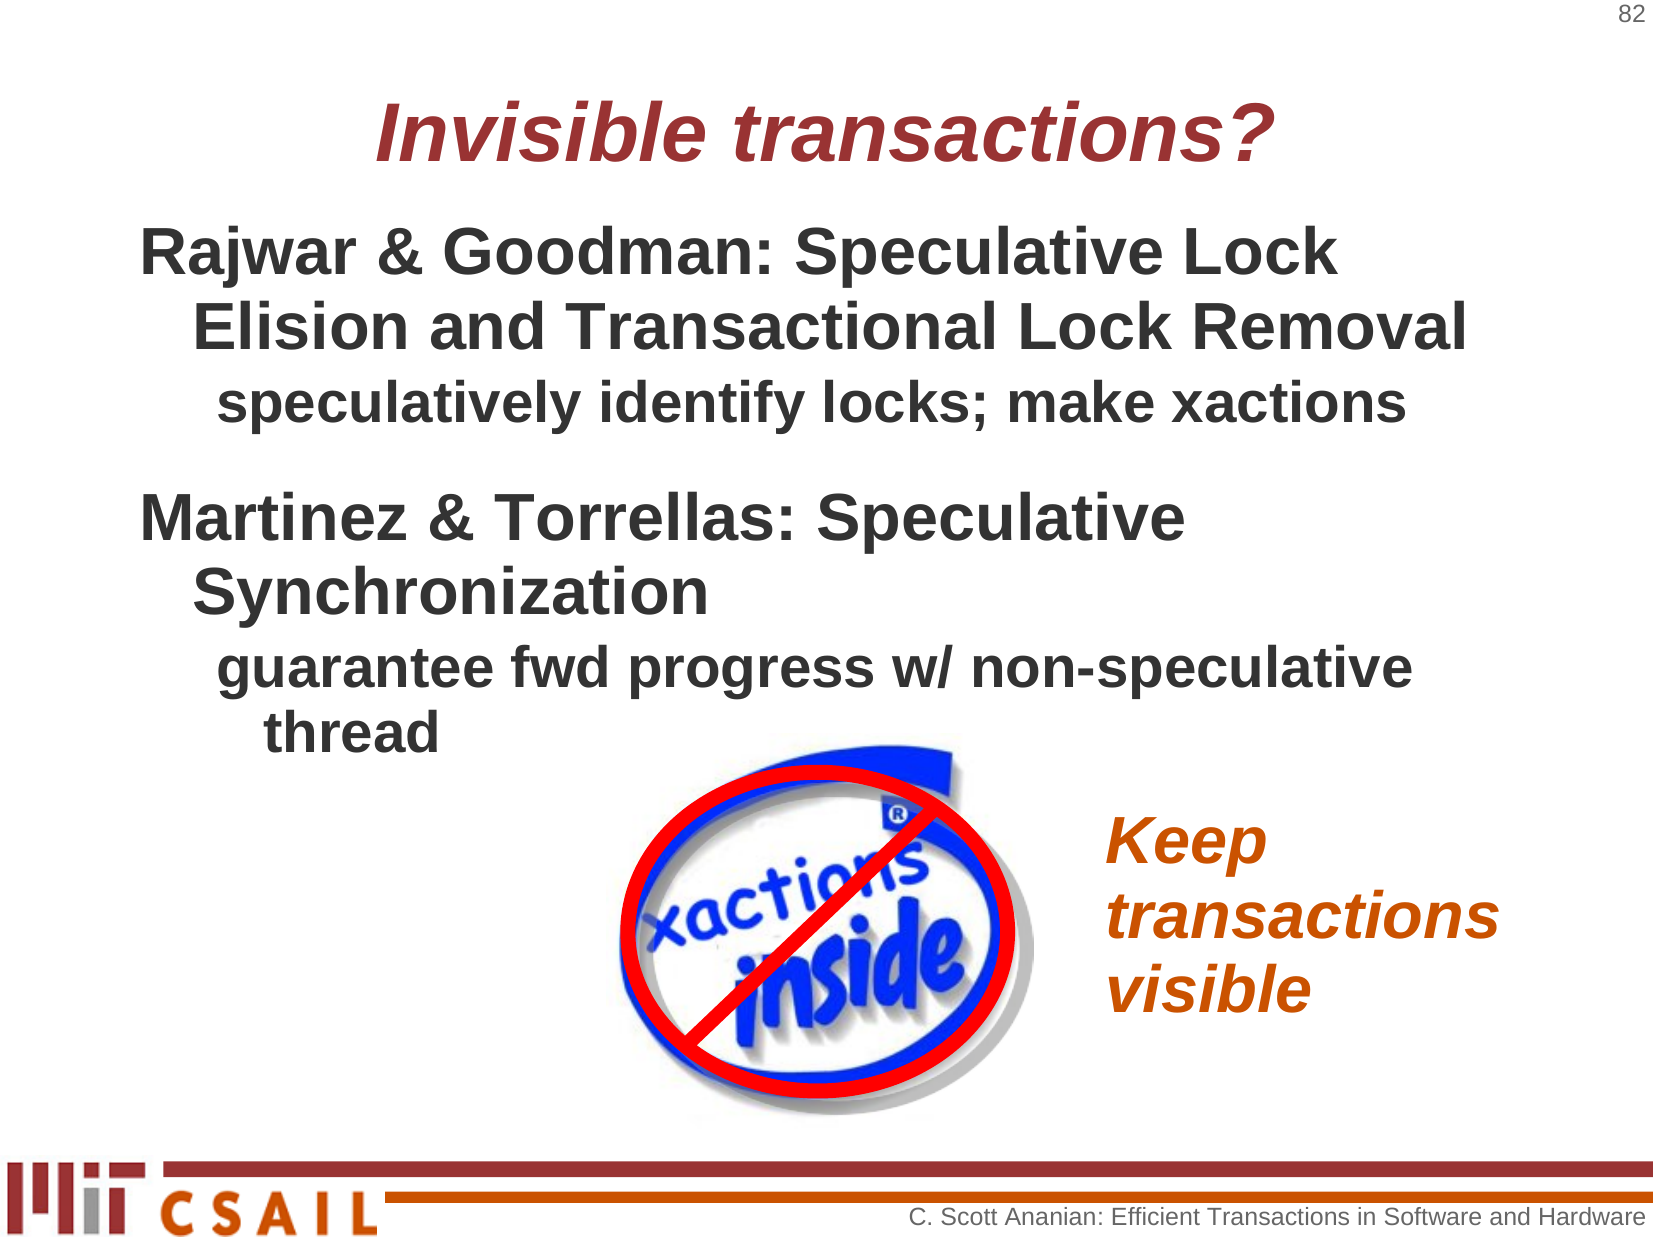

# Invisible transactions?
Rajwar & Goodman: Speculative Lock Elision and Transactional Lock Removal
speculatively identify locks; make xactions
Martinez & Torrellas: Speculative Synchronization
guarantee fwd progress w/ non-speculative thread
Keep transactions visible